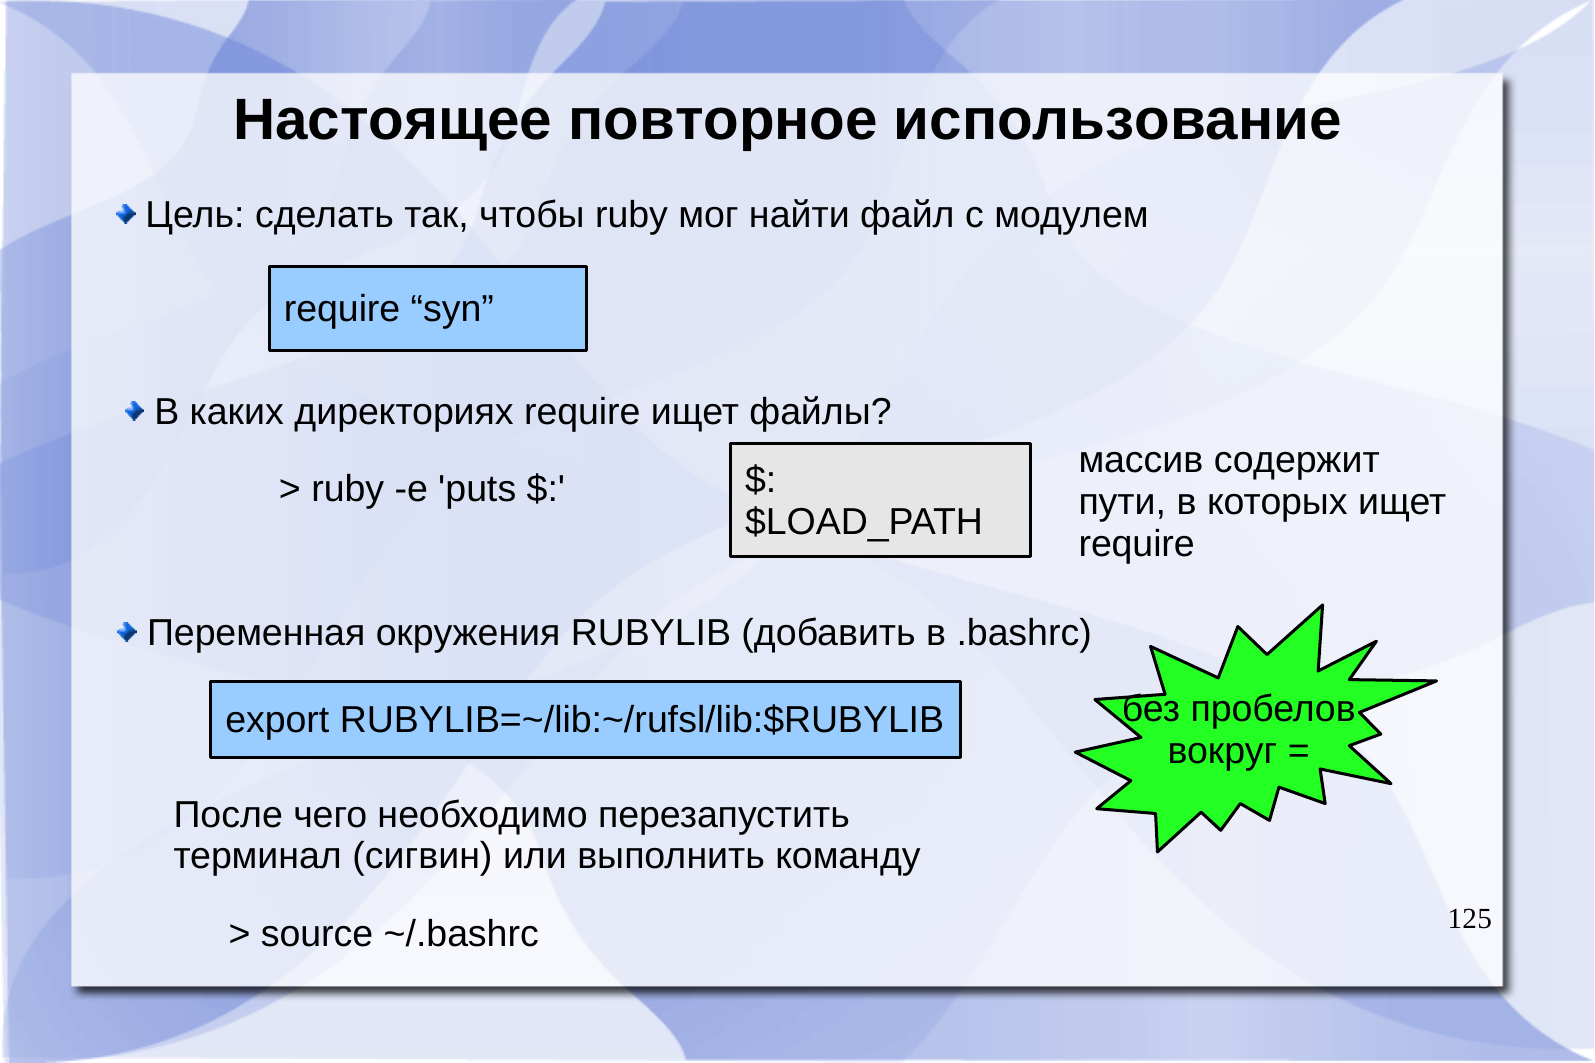

# Настоящее повторное использование
 Цель: сделать так, чтобы ruby мог найти файл с модулем
require “syn”
 В каких директориях require ищет файлы?
массив содержит пути, в которых ищет require
$:
$LOAD_PATH
> ruby -e 'puts $:'
 Переменная окружения RUBYLIB (добавить в .bashrc)
export RUBYLIB=~/lib:~/rufsl/lib:$RUBYLIB
После чего необходимо перезапустить терминал (сигвин) или выполнить команду
> source ~/.bashrc
без пробелов
вокруг =
125